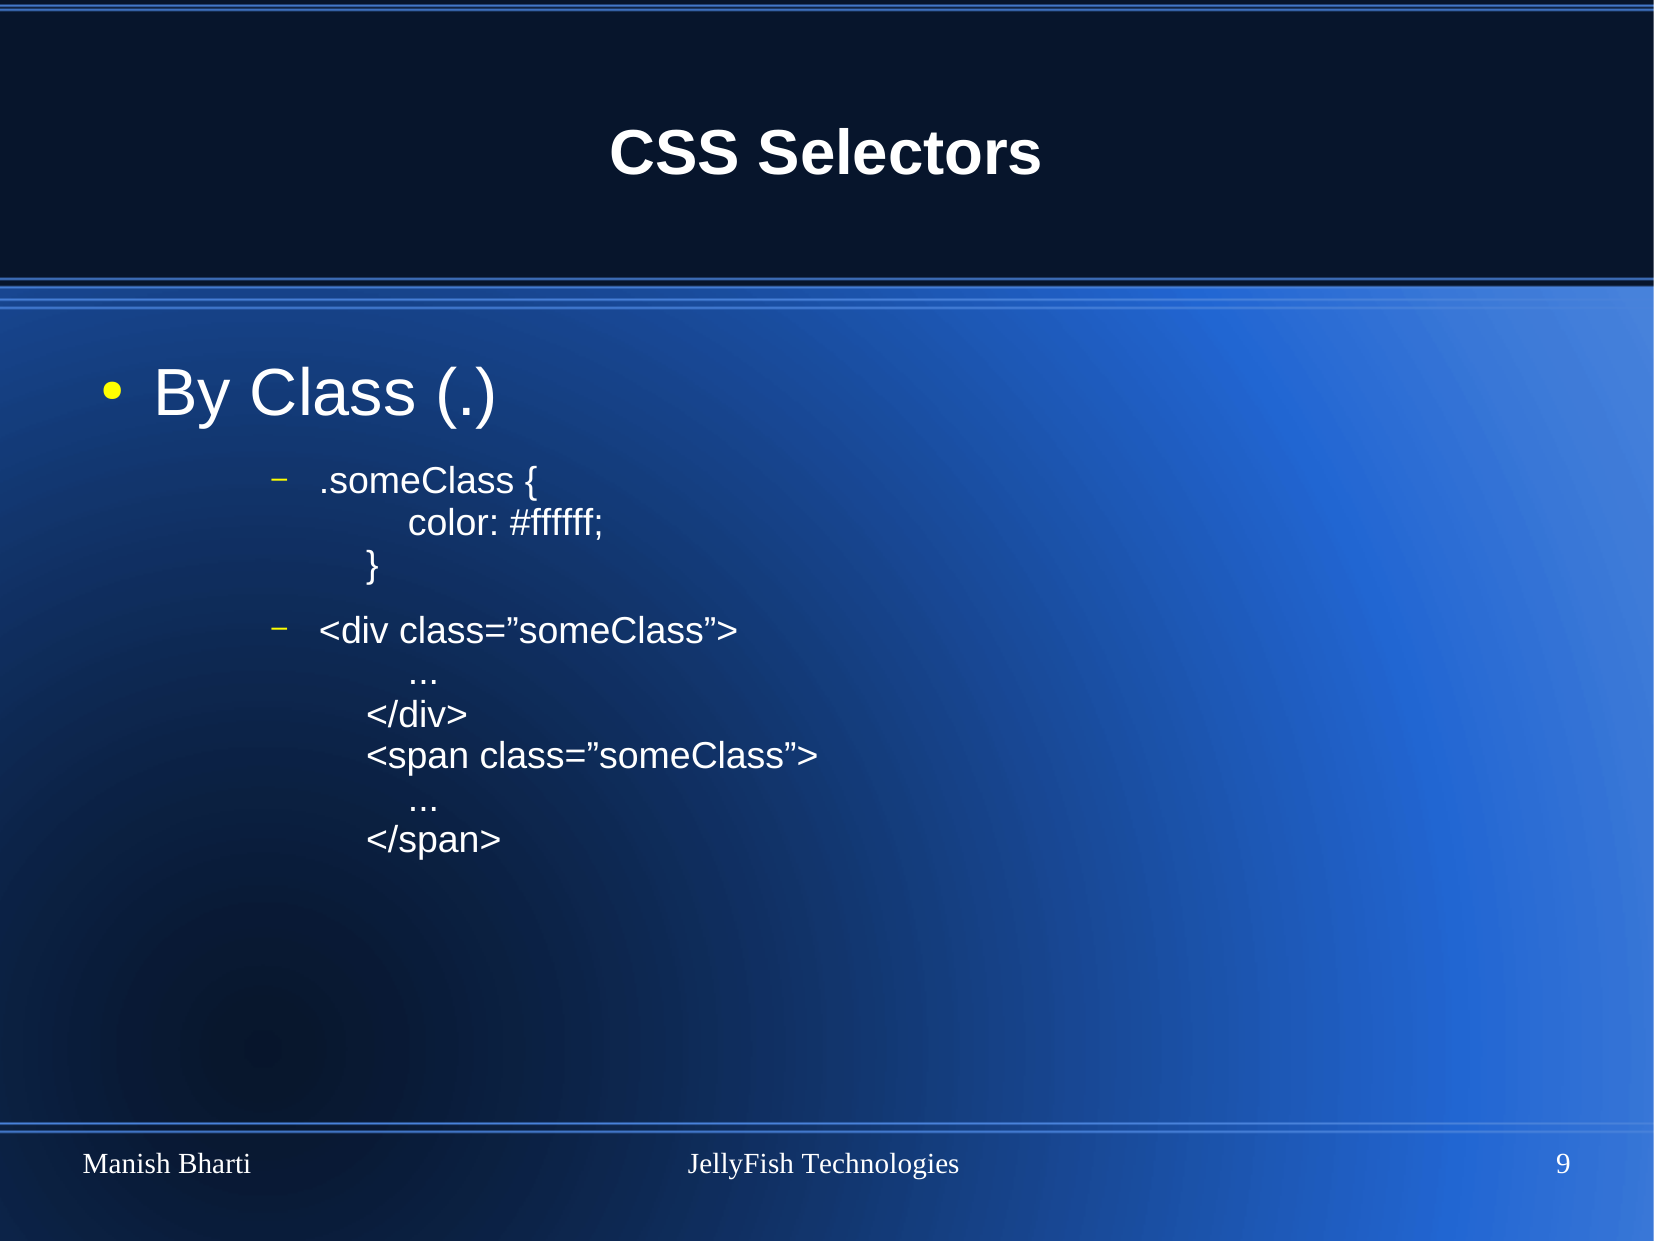

# CSS Selectors
By Class (.)
.someClass {
 color: #ffffff;
}
<div class=”someClass”>
 ...
</div>
<span class=”someClass”>
 ...
</span>
Manish Bharti
JellyFish Technologies
9